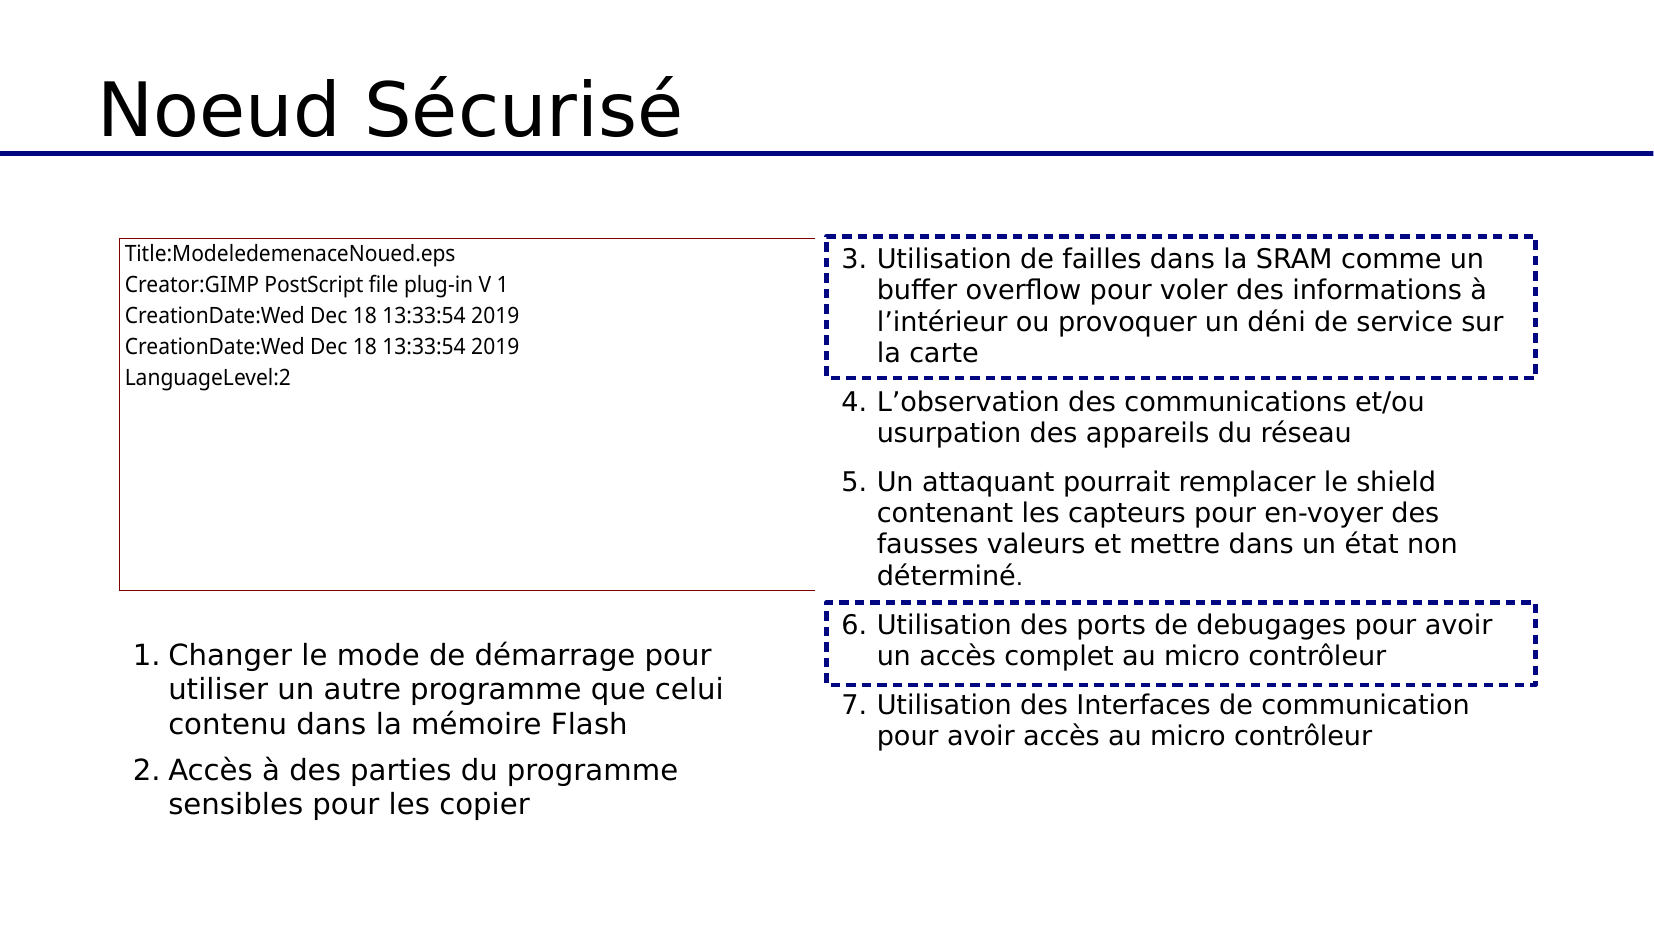

Noeud Sécurisé
Utilisation de failles dans la SRAM comme un buffer overflow pour voler des informations à l’intérieur ou provoquer un déni de service sur la carte
L’observation des communications et/ou usurpation des appareils du réseau
Un attaquant pourrait remplacer le shield contenant les capteurs pour en-voyer des fausses valeurs et mettre dans un état non déterminé.
Utilisation des ports de debugages pour avoir un accès complet au micro contrôleur
Utilisation des Interfaces de communication pour avoir accès au micro contrôleur
Changer le mode de démarrage pour utiliser un autre programme que celui contenu dans la mémoire Flash
Accès à des parties du programme sensibles pour les copier